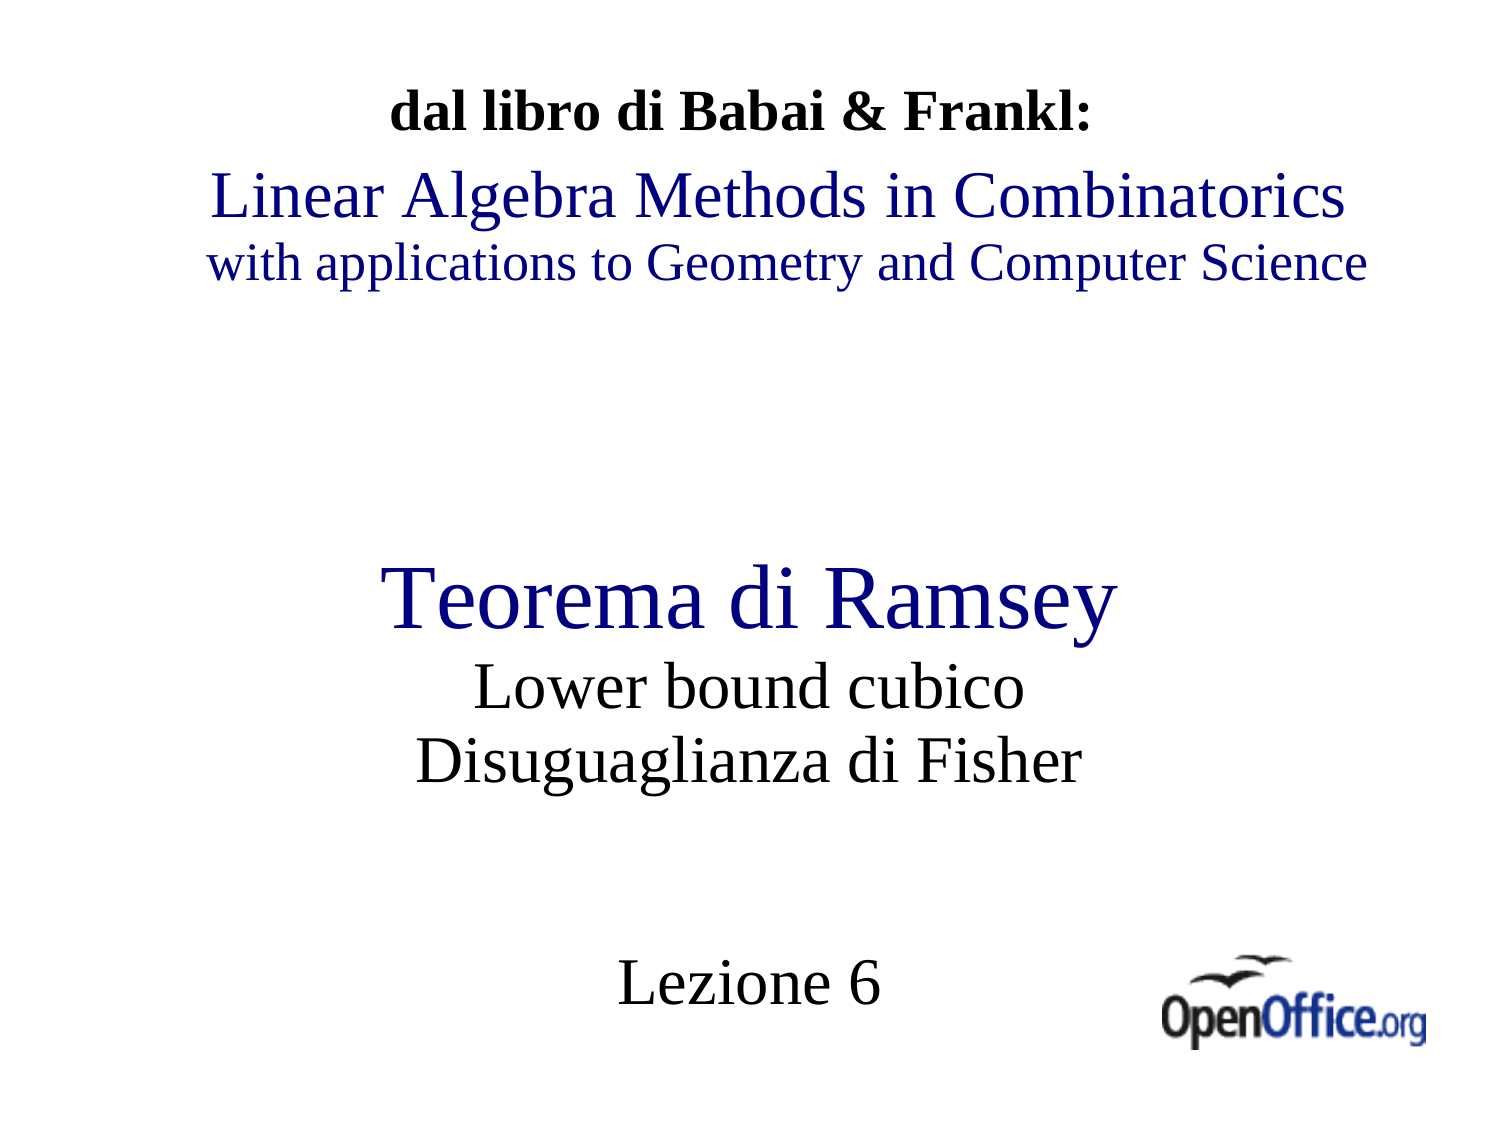

dal libro di Babai & Frankl:
Linear Algebra Methods in Combinatorics
with applications to Geometry and Computer Science
# Teorema di Ramsey Lower bound cubico Disuguaglianza di Fisher
Lezione 6